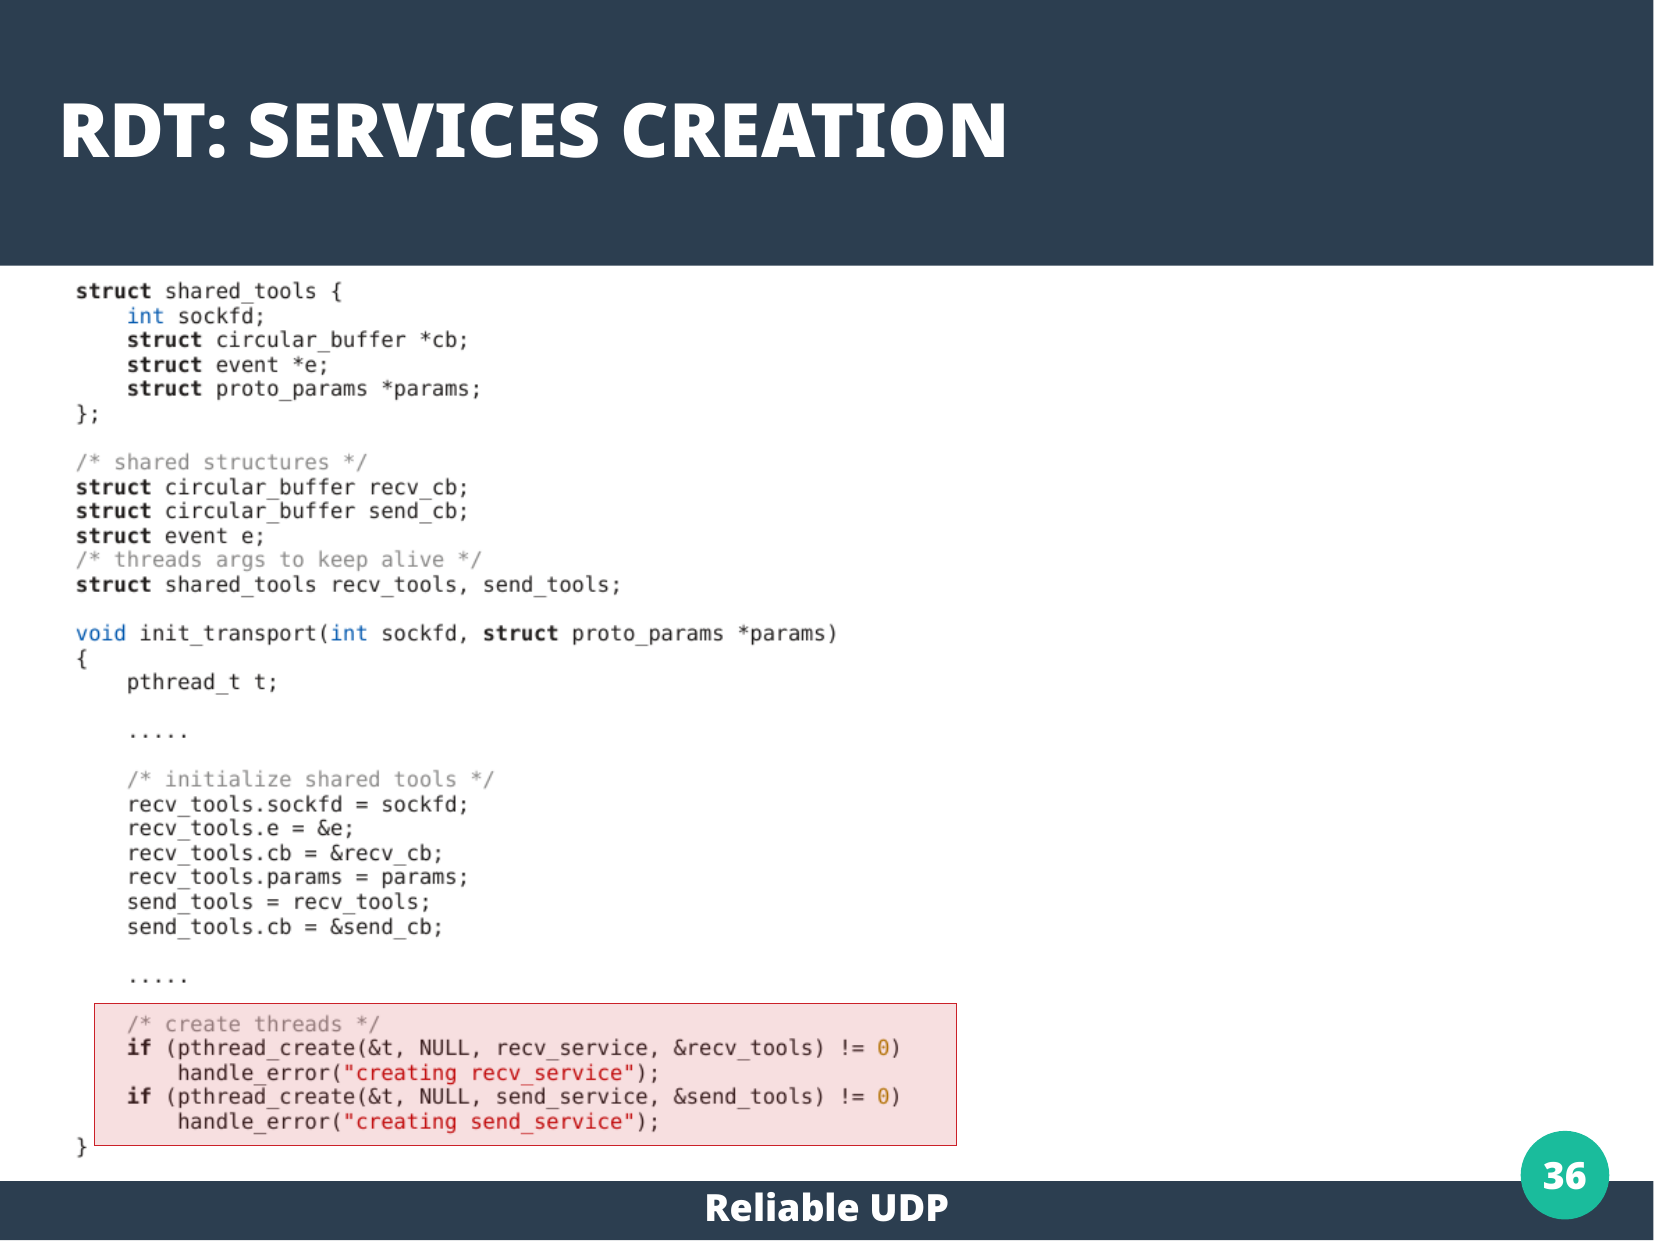

# RDT: SERVICES CREATION
36
Reliable UDP